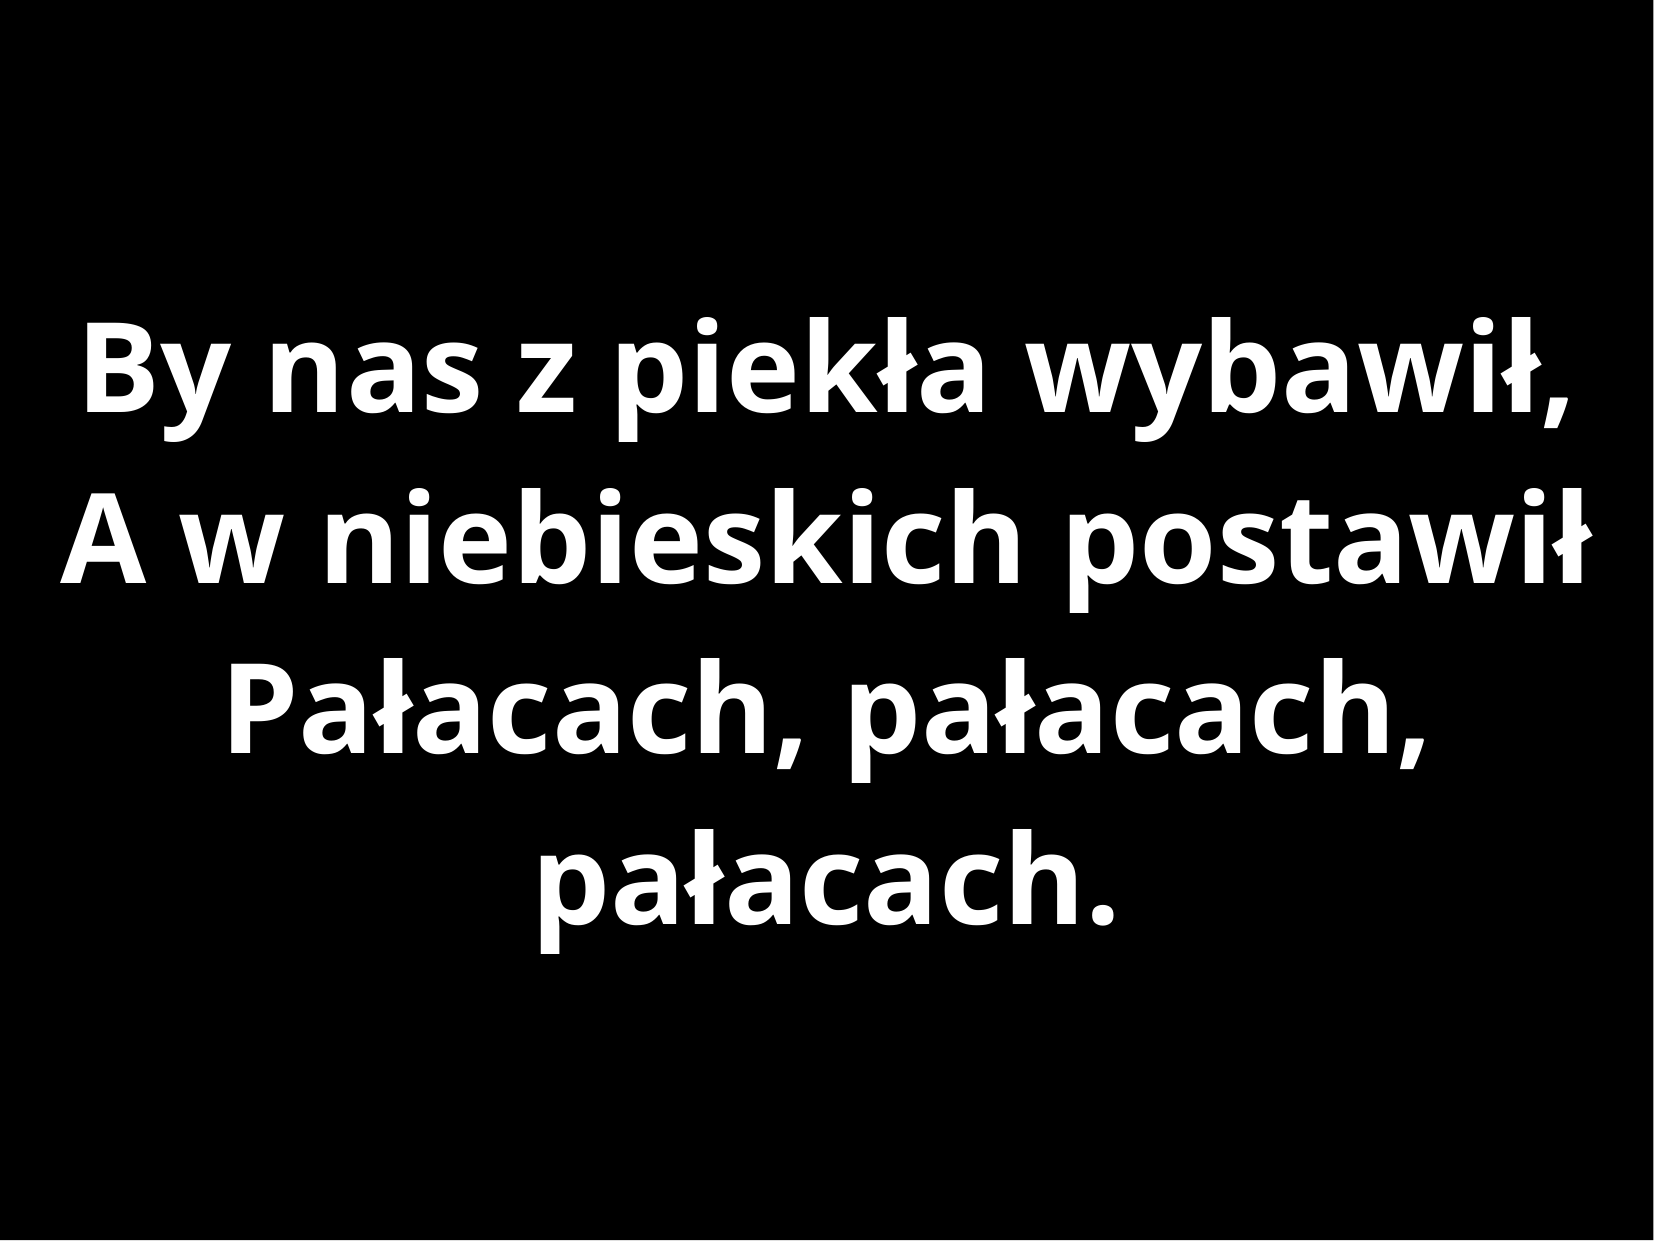

# By nas z piekła wybawił, A w niebieskich postawił Pałacach, pałacach, pałacach.